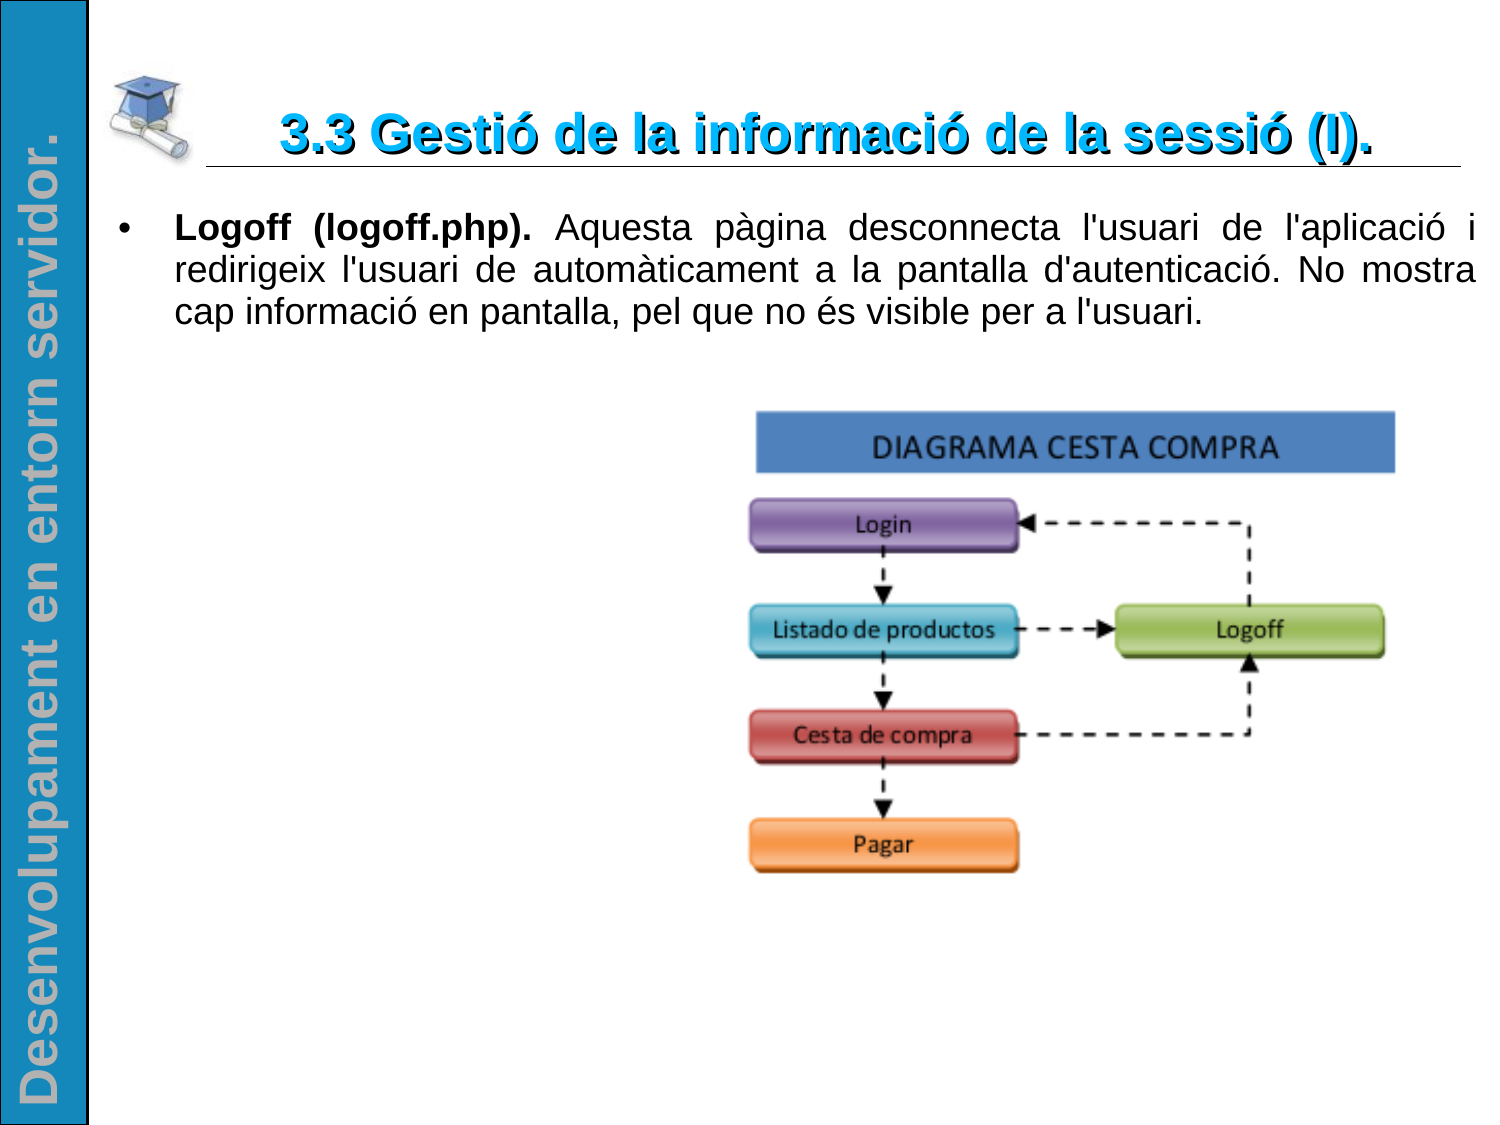

# 3.3 Gestió de la informació de la sessió (I).
Logoff (logoff.php). Aquesta pàgina desconnecta l'usuari de l'aplicació i redirigeix l'usuari de automàticament a la pantalla d'autenticació. No mostra cap informació en pantalla, pel que no és visible per a l'usuari.